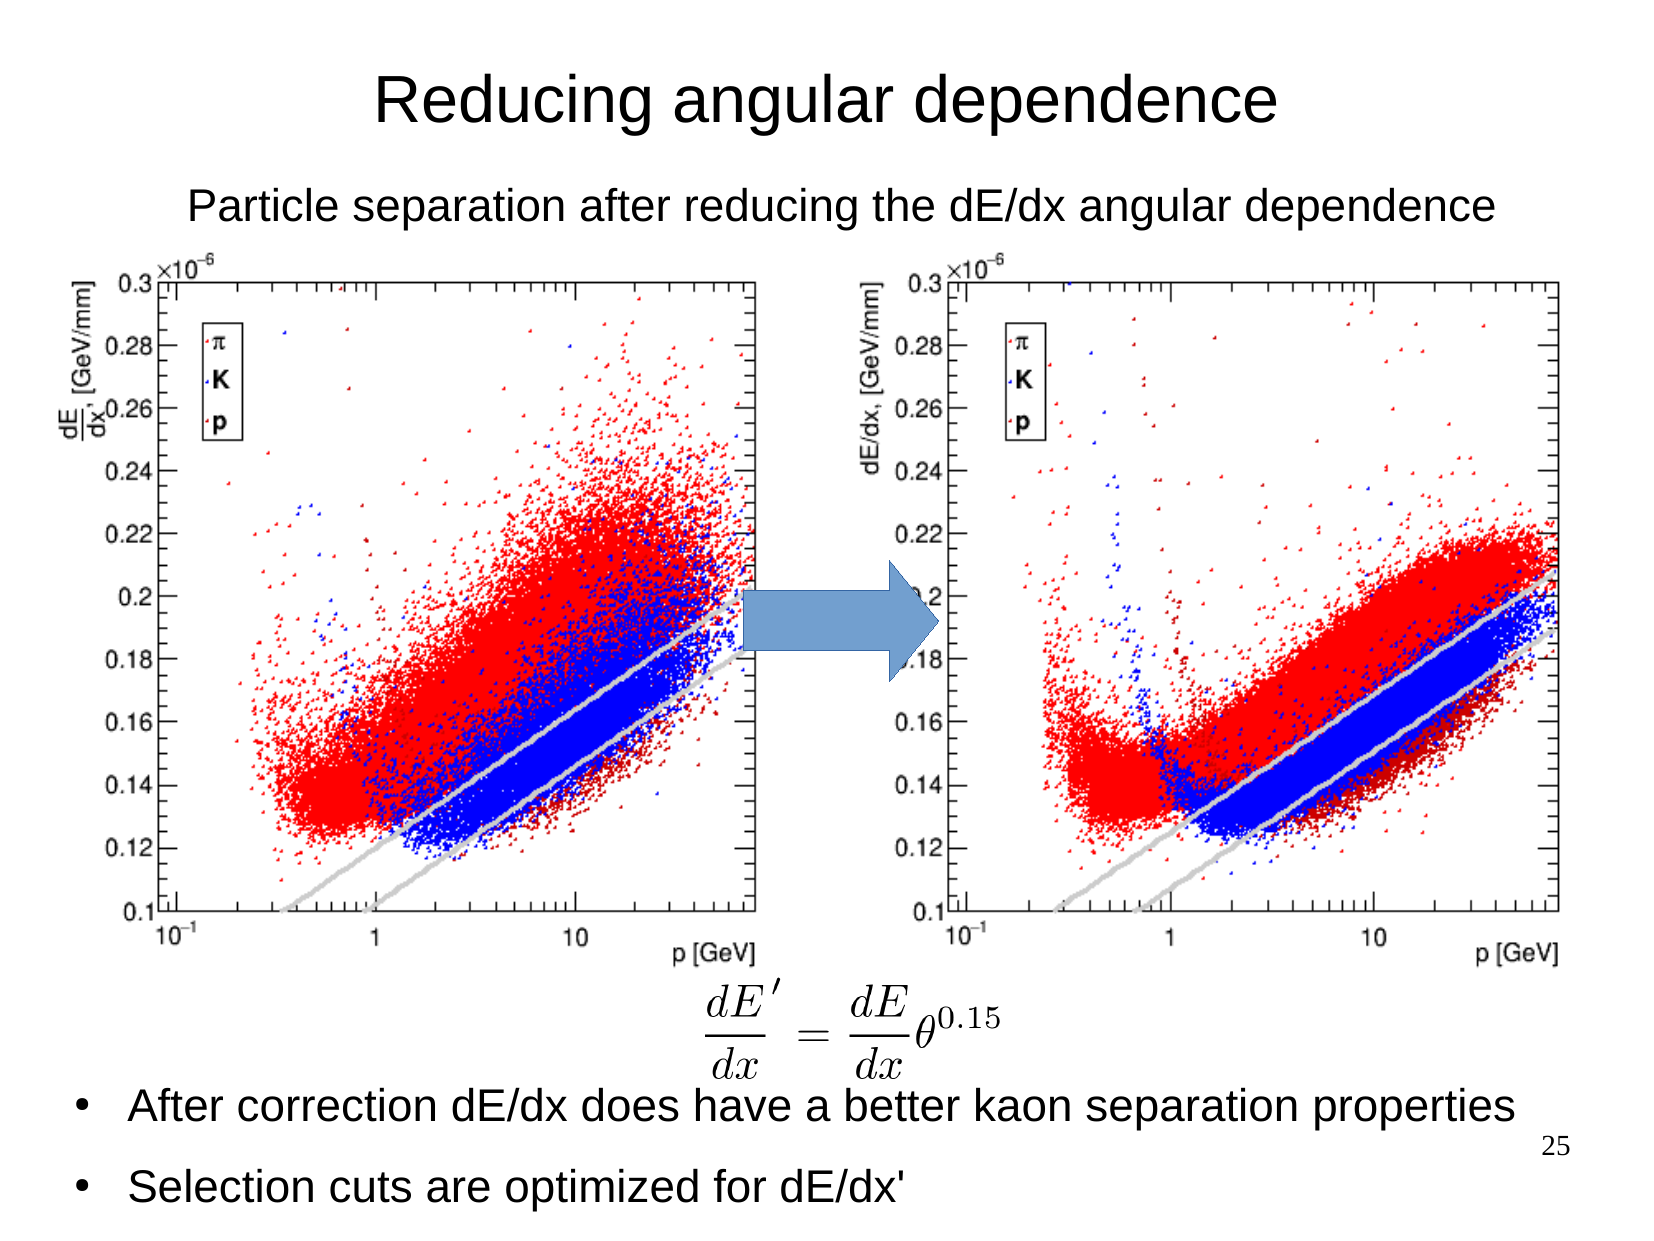

# Reducing angular dependence
Particle separation after reducing the dE/dx angular dependence
After correction dE/dx does have a better kaon separation properties
Selection cuts are optimized for dE/dx'
25